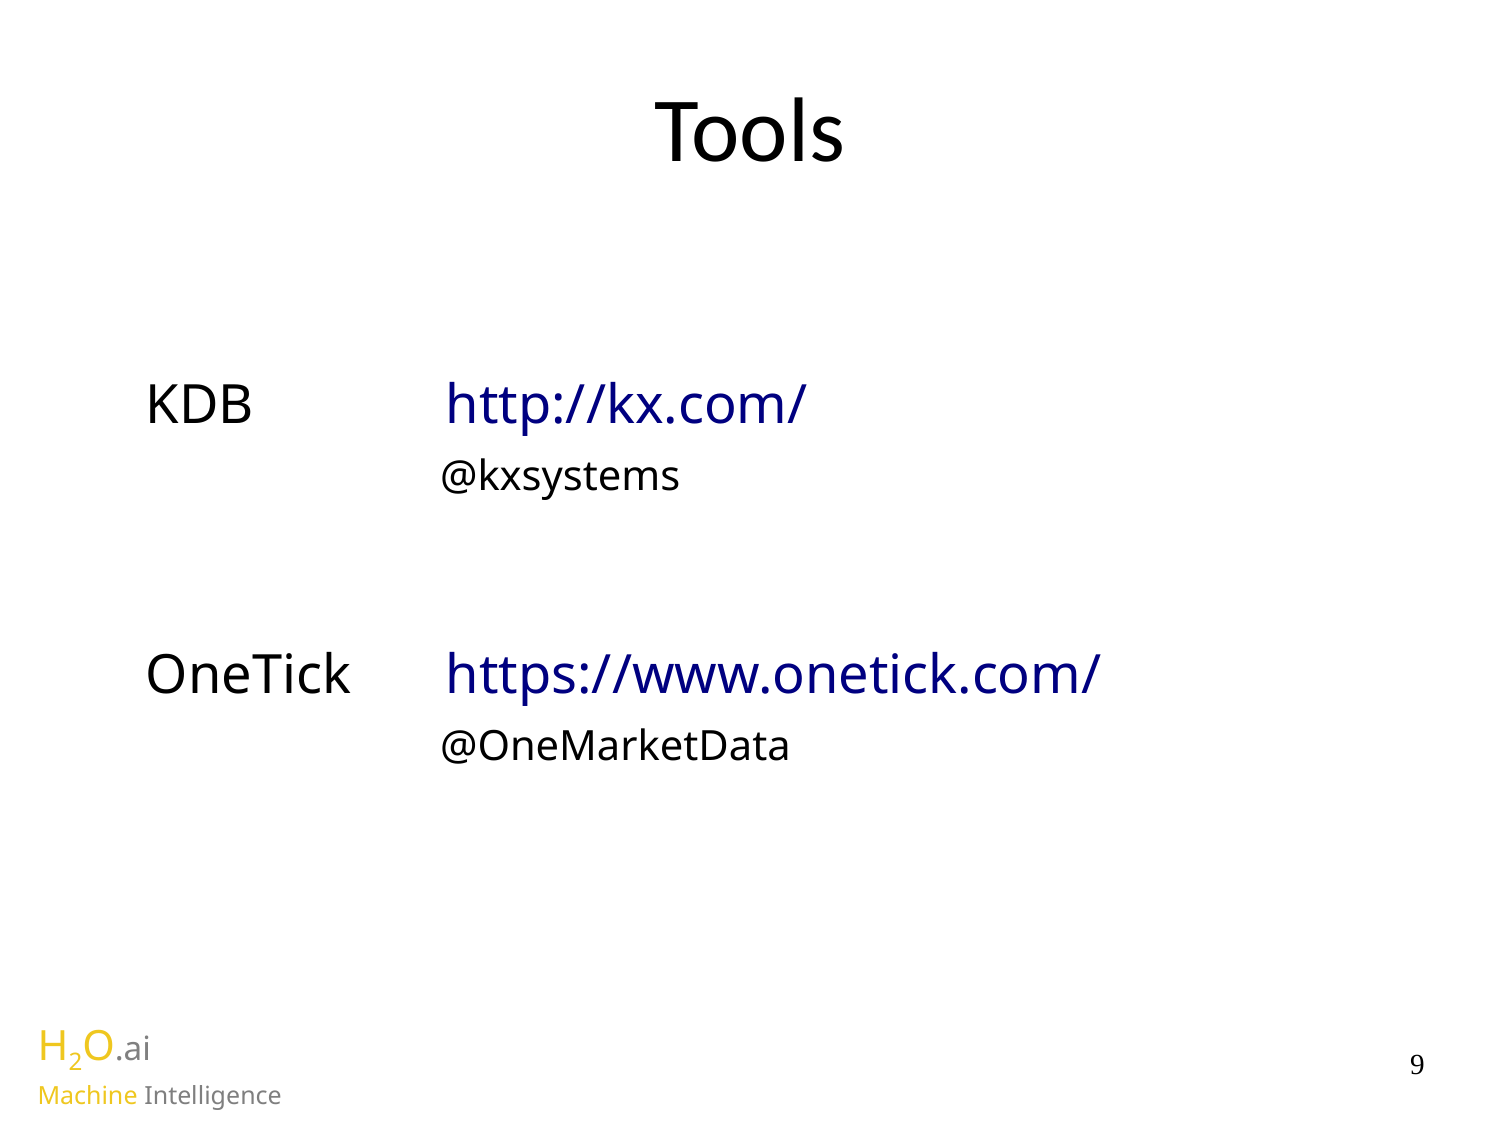

# Tools
KDB			http://kx.com/
 @kxsystems
OneTick		https://www.onetick.com/
 @OneMarketData
9